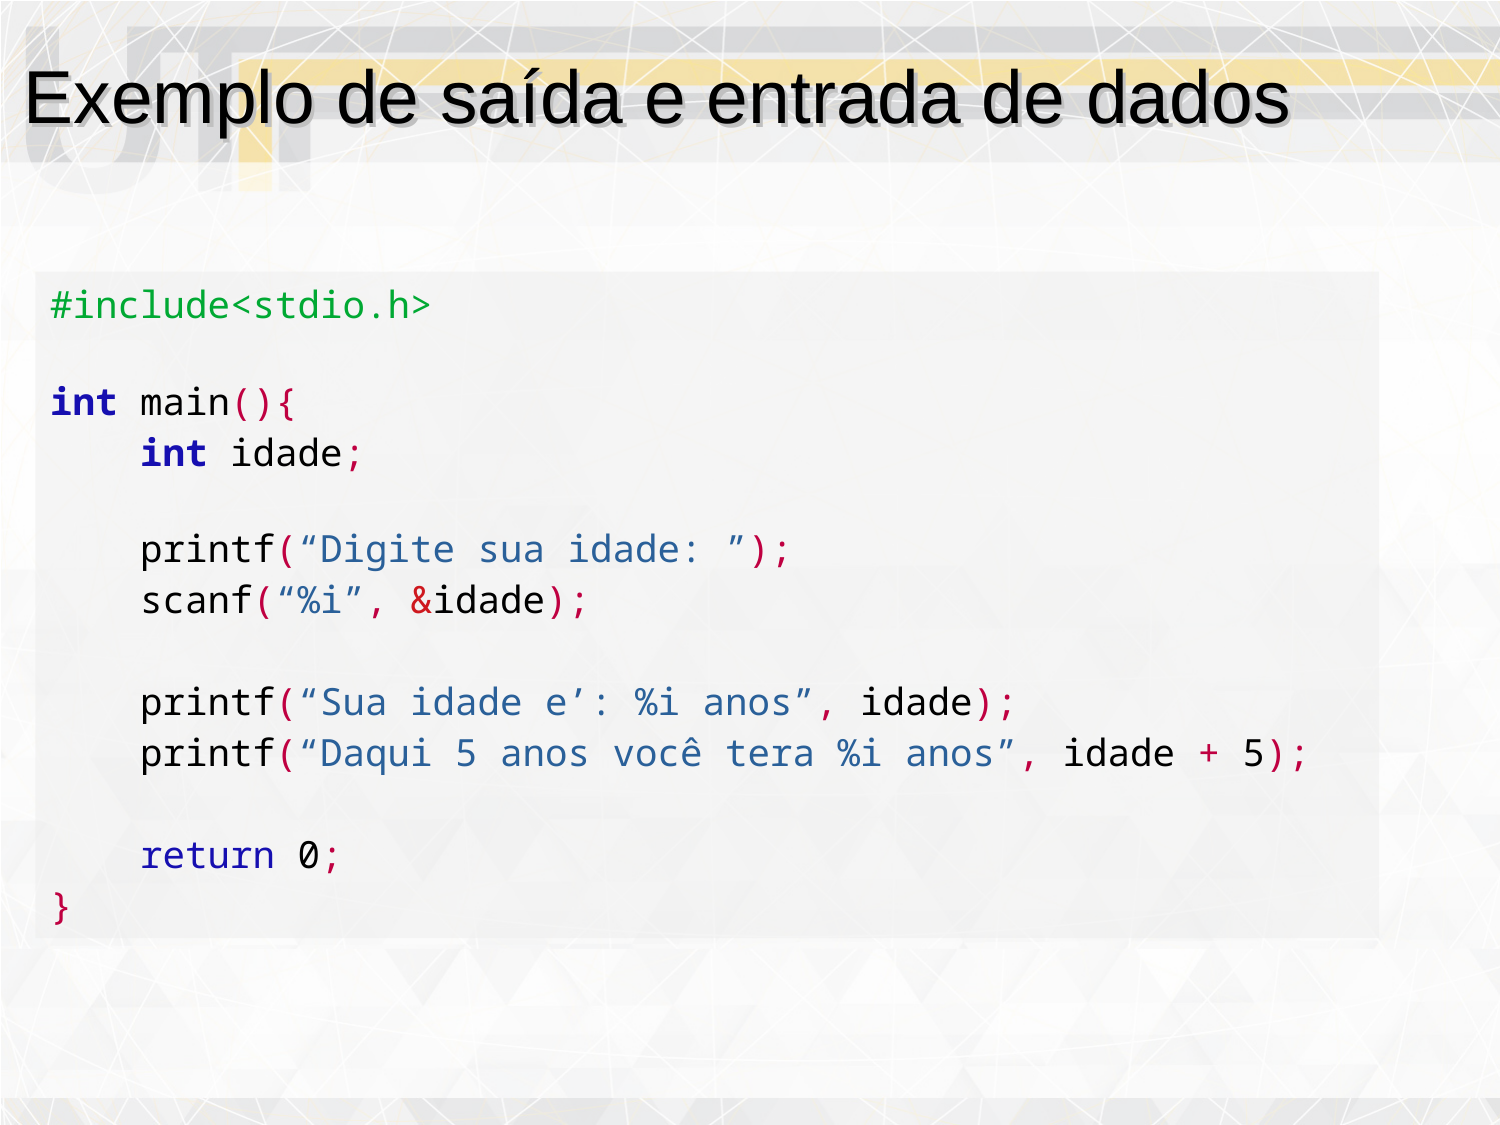

# Exemplo de saída e entrada de dados
#include<stdio.h>
int main(){
 int idade;
 printf(“Digite sua idade: ”);
 scanf(“%i”, &idade);
 printf(“Sua idade e’: %i anos”, idade);
 printf(“Daqui 5 anos você tera %i anos”, idade + 5);
 return 0;
}